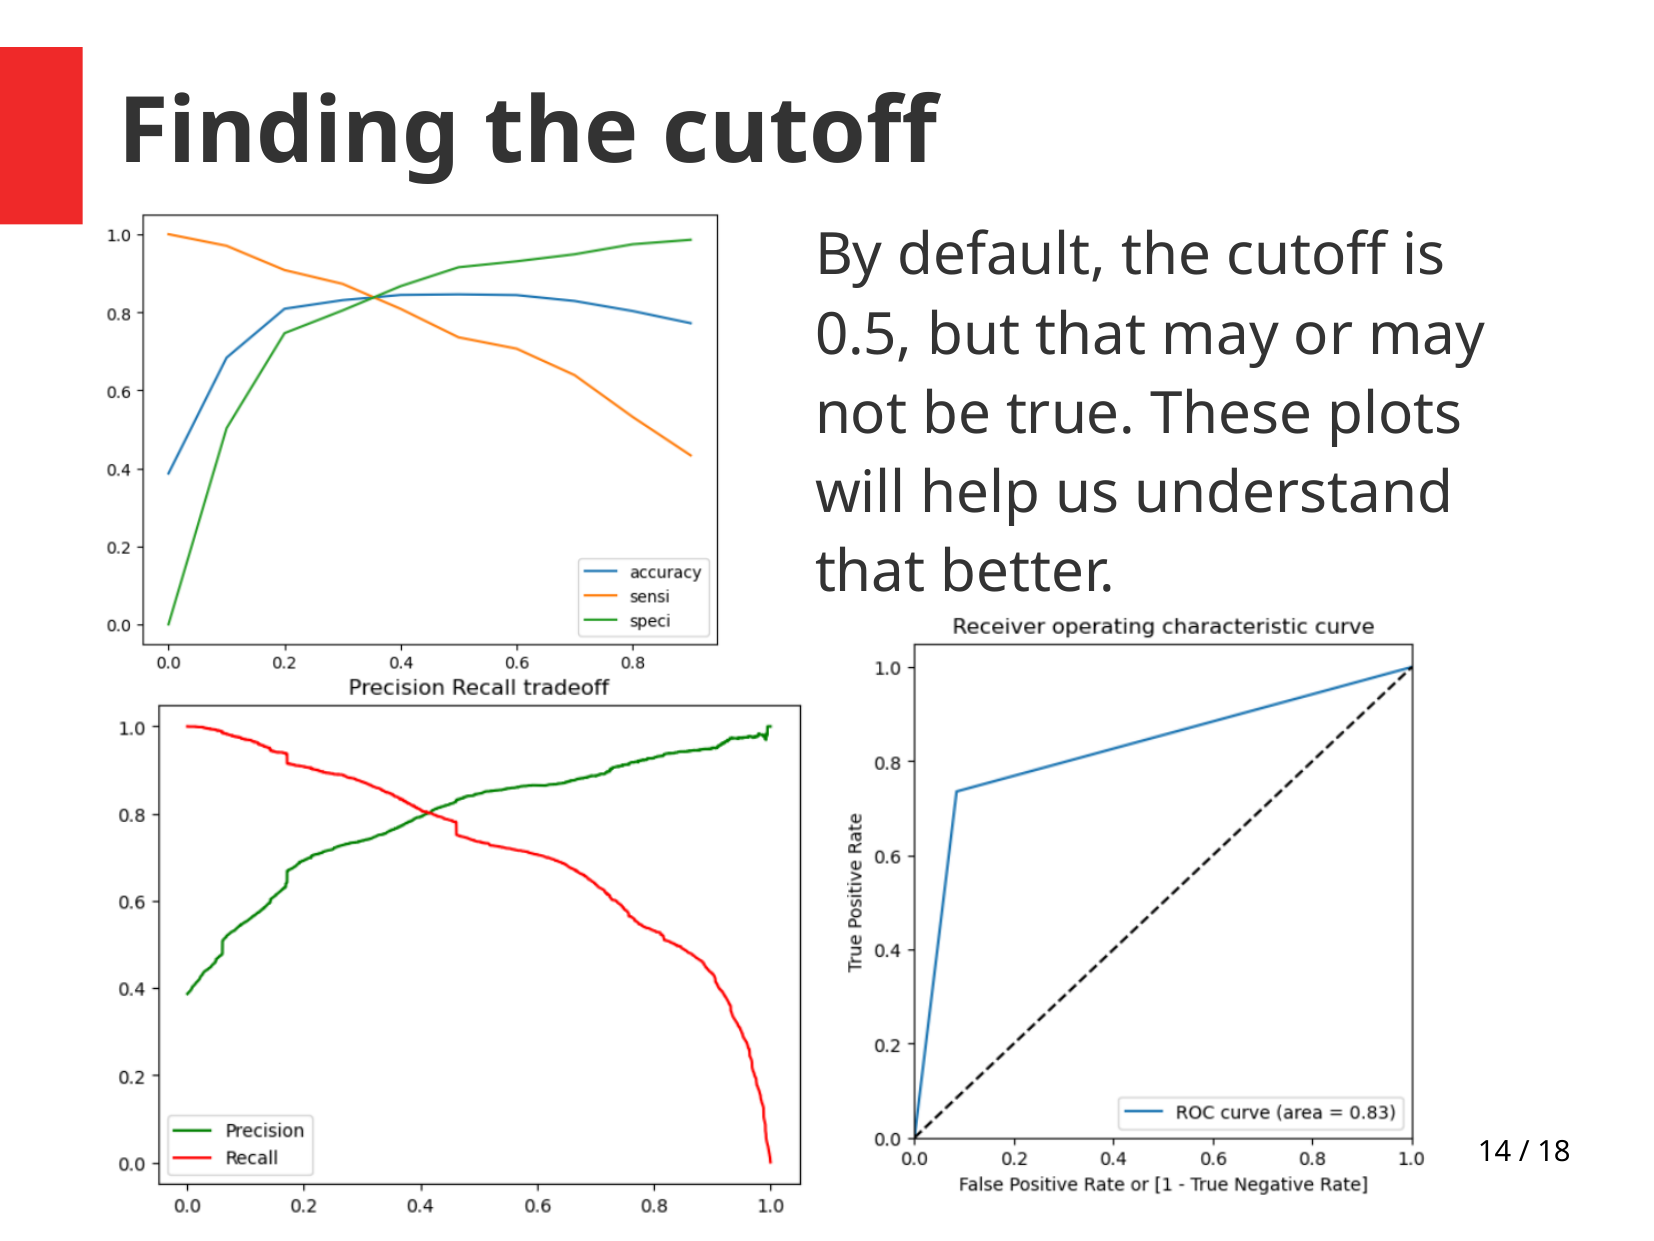

# Finding the cutoff
By default, the cutoff is 0.5, but that may or may not be true. These plots will help us understand that better.
14